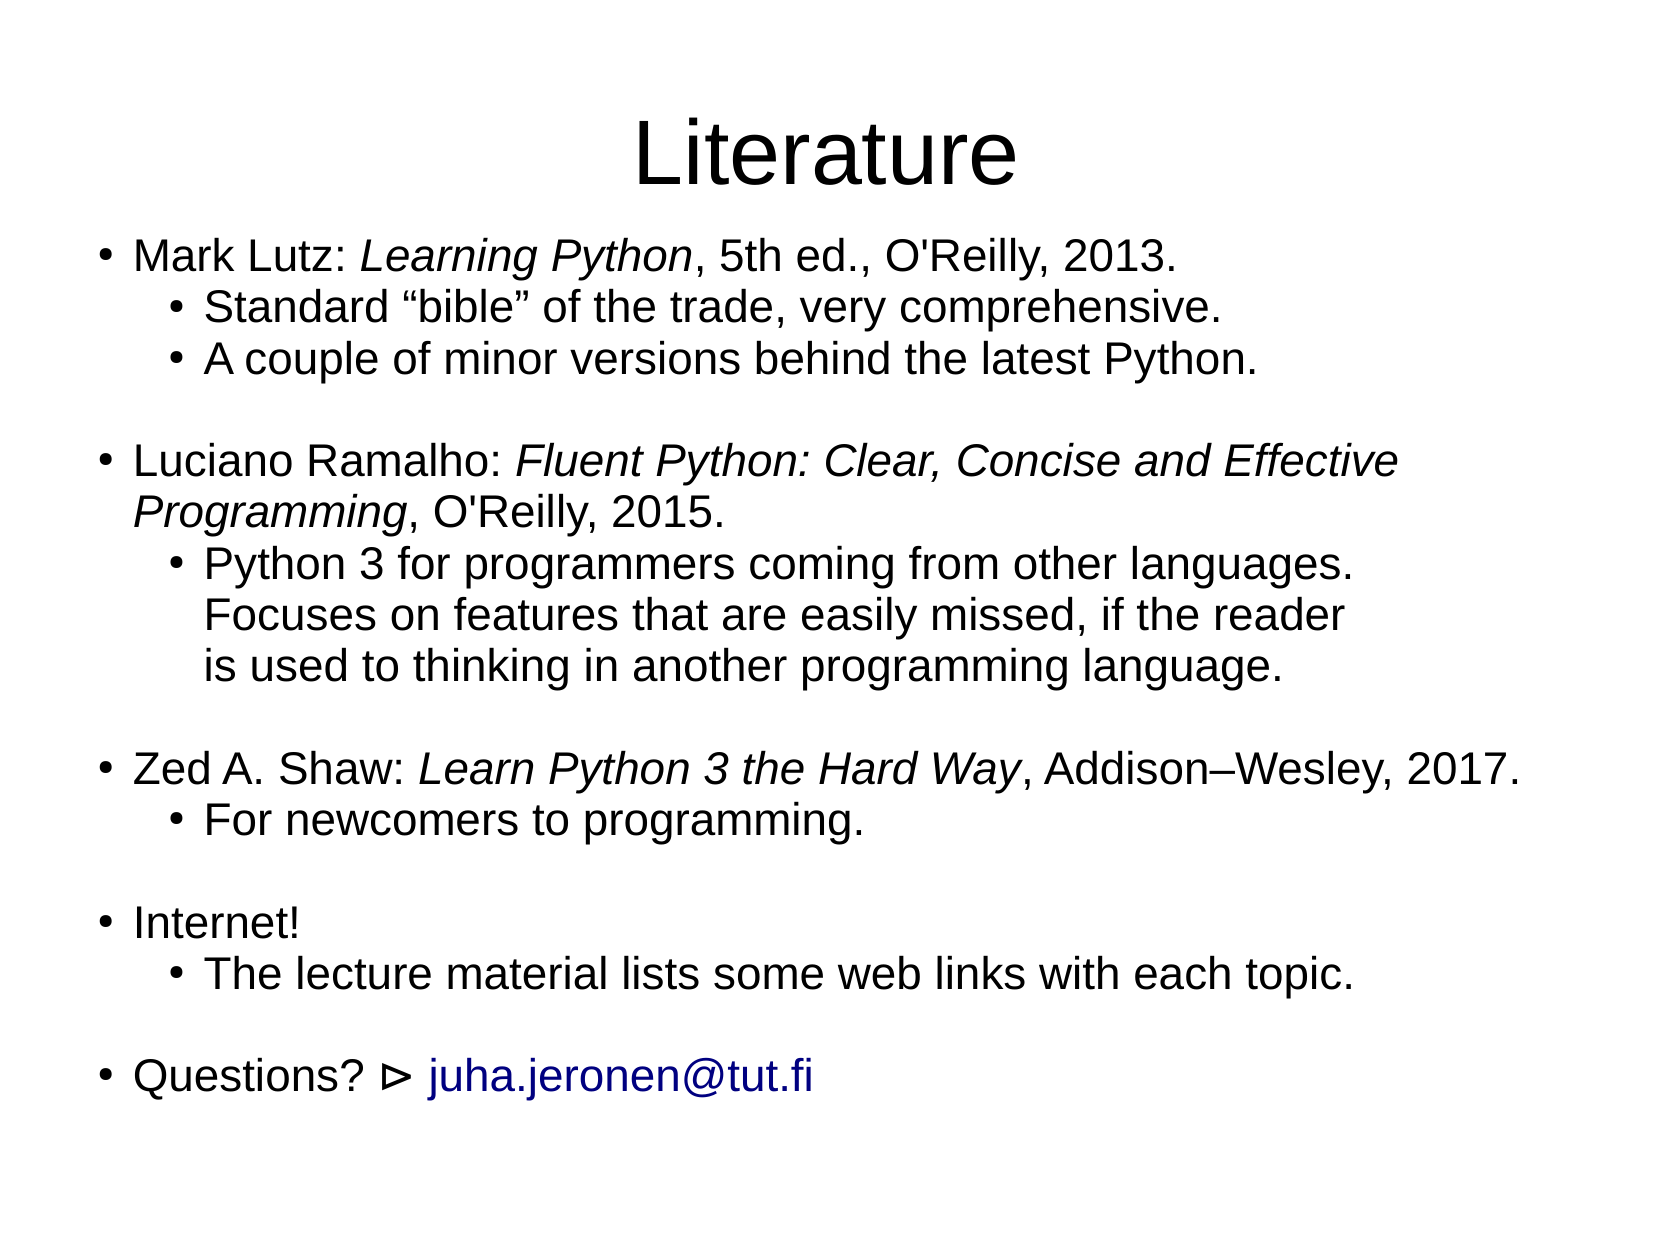

# Literature
Mark Lutz: Learning Python, 5th ed., O'Reilly, 2013.
Standard “bible” of the trade, very comprehensive.
A couple of minor versions behind the latest Python.
Luciano Ramalho: Fluent Python: Clear, Concise and Effective Programming, O'Reilly, 2015.
Python 3 for programmers coming from other languages.
Focuses on features that are easily missed, if the reader
is used to thinking in another programming language.
Zed A. Shaw: Learn Python 3 the Hard Way, Addison–Wesley, 2017.
For newcomers to programming.
Internet!
The lecture material lists some web links with each topic.
Questions? ⊳ juha.jeronen@tut.fi